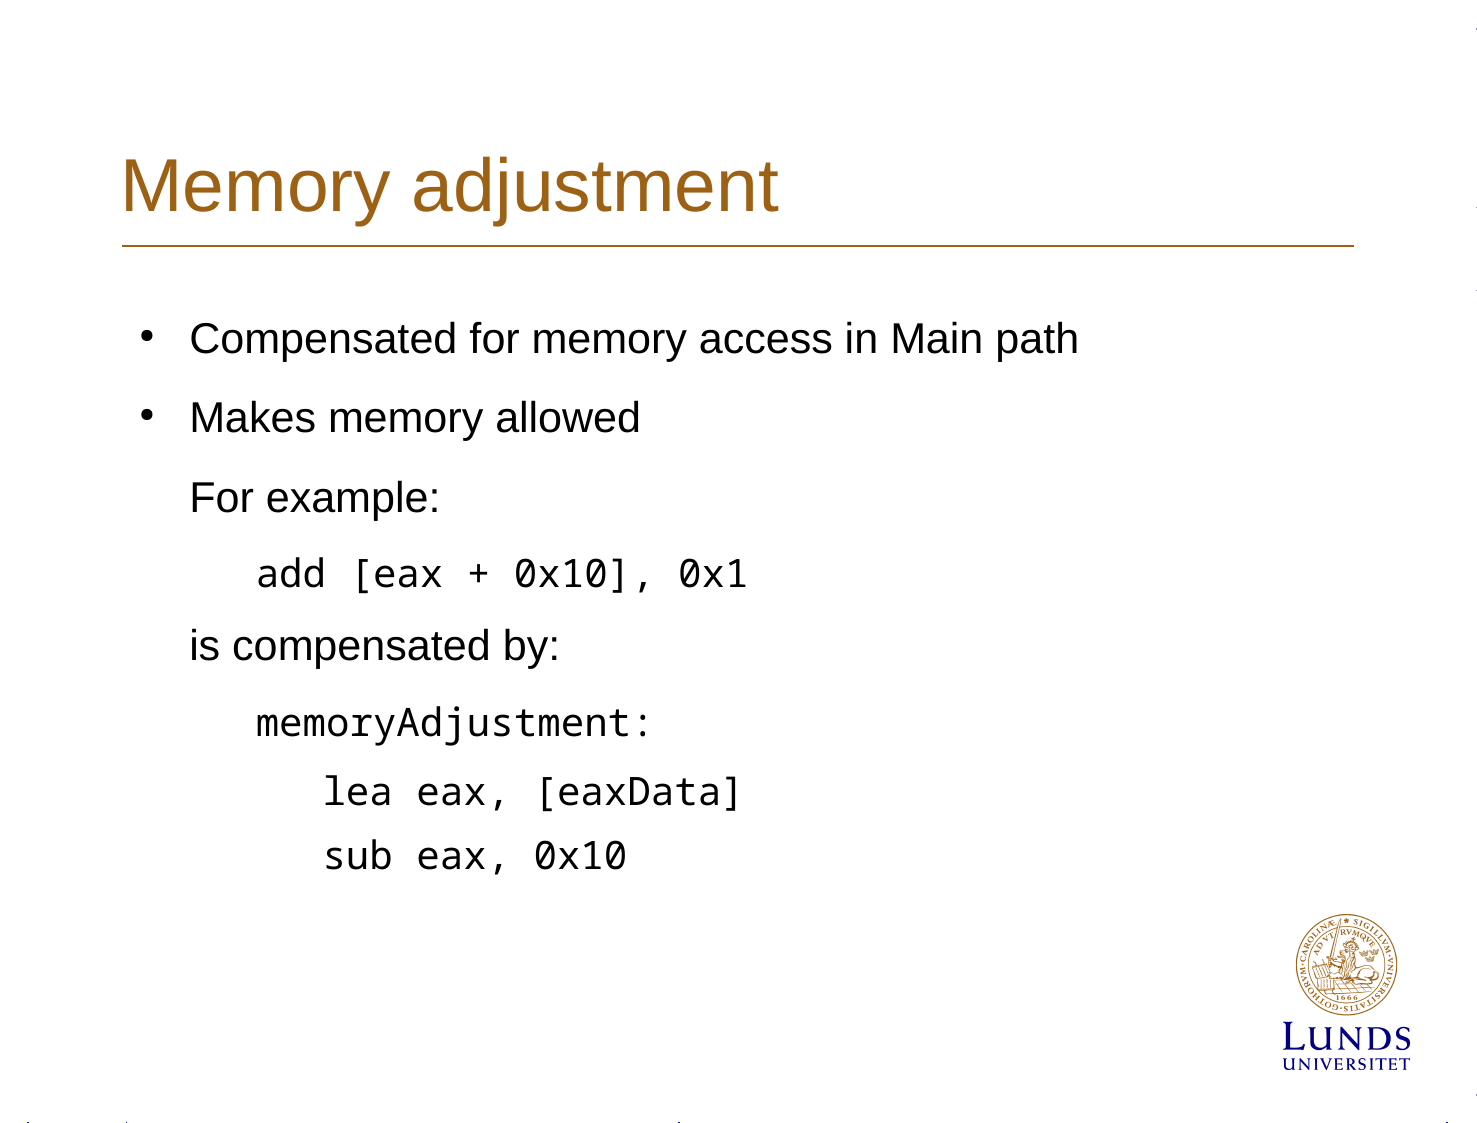

# Memory adjustment
Compensated for memory access in Main path
Makes memory allowed
For example:
add [eax + 0x10], 0x1
is compensated by:
memoryAdjustment:
lea eax, [eaxData]
sub eax, 0x10